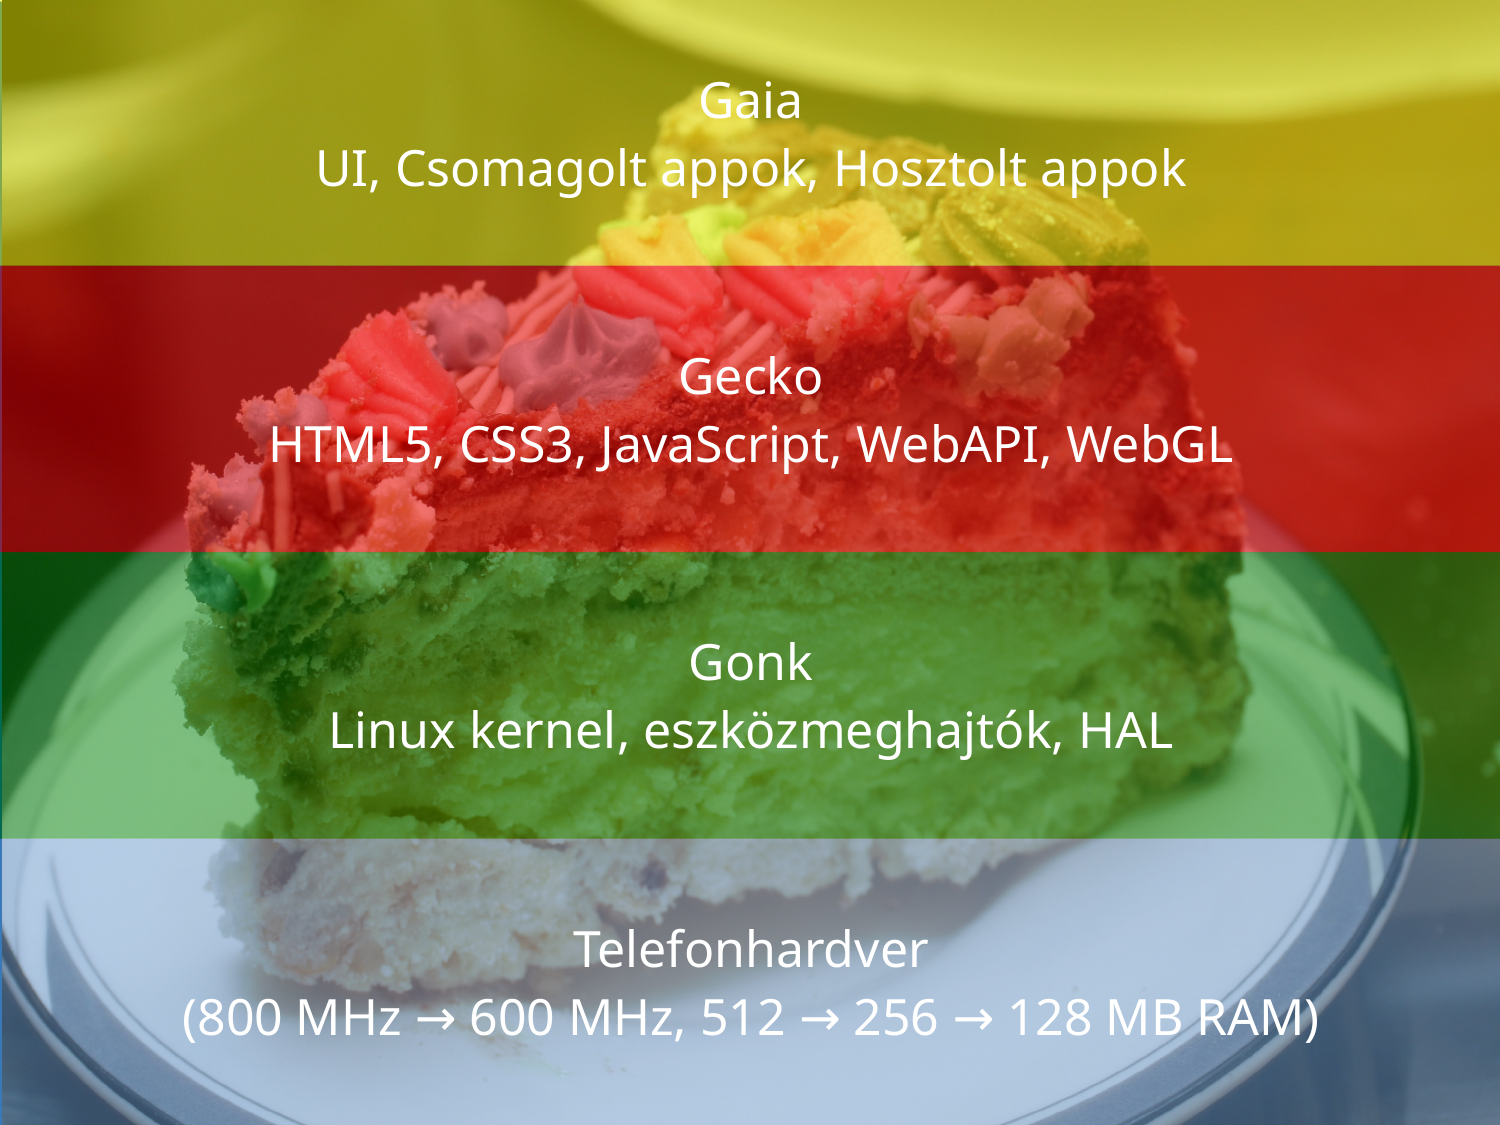

Gaia
UI, Csomagolt appok, Hosztolt appok
# Firefox OS
Gecko
HTML5, CSS3, JavaScript, WebAPI, WebGL
Gonk
Linux kernel, eszközmeghajtók, HAL
Telefonhardver
(800 MHz → 600 MHz, 512 → 256 → 128 MB RAM)